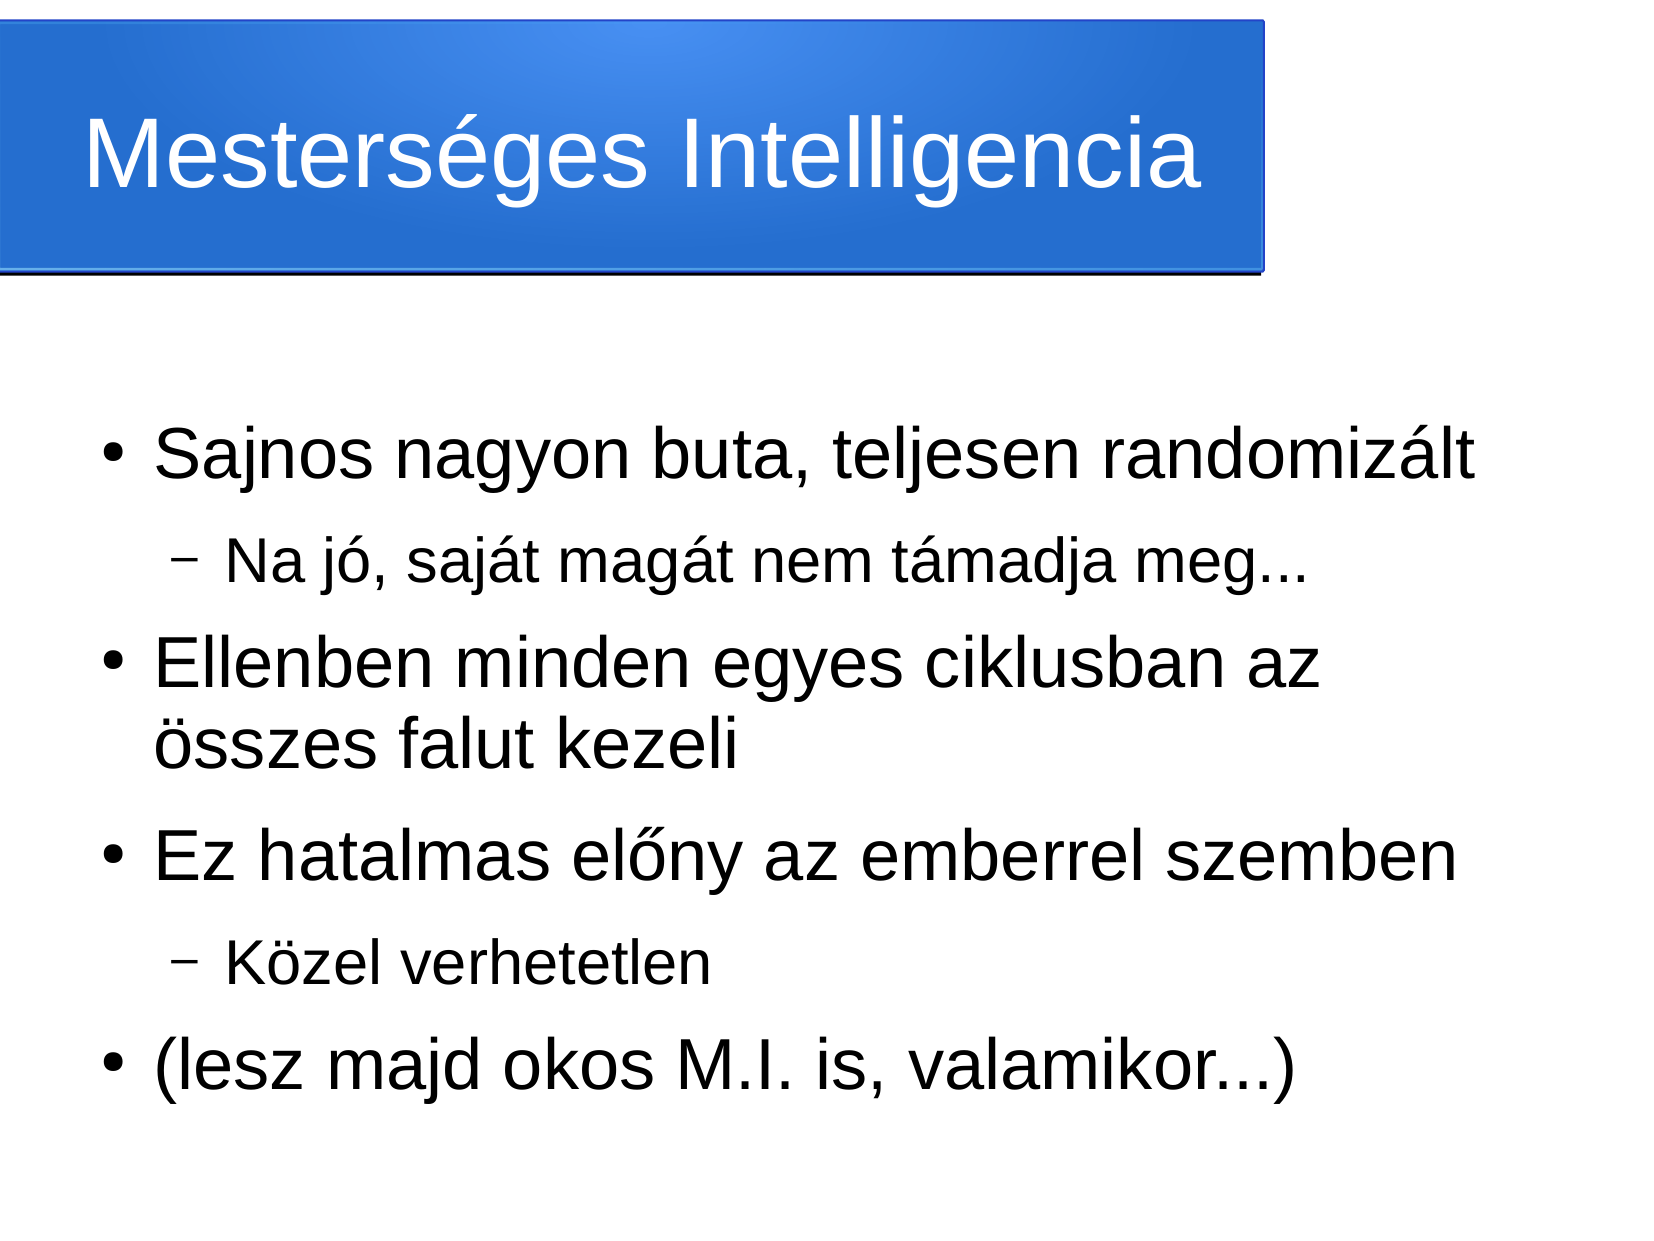

# Mesterséges Intelligencia
Sajnos nagyon buta, teljesen randomizált
Na jó, saját magát nem támadja meg...
Ellenben minden egyes ciklusban az összes falut kezeli
Ez hatalmas előny az emberrel szemben
Közel verhetetlen
(lesz majd okos M.I. is, valamikor...)